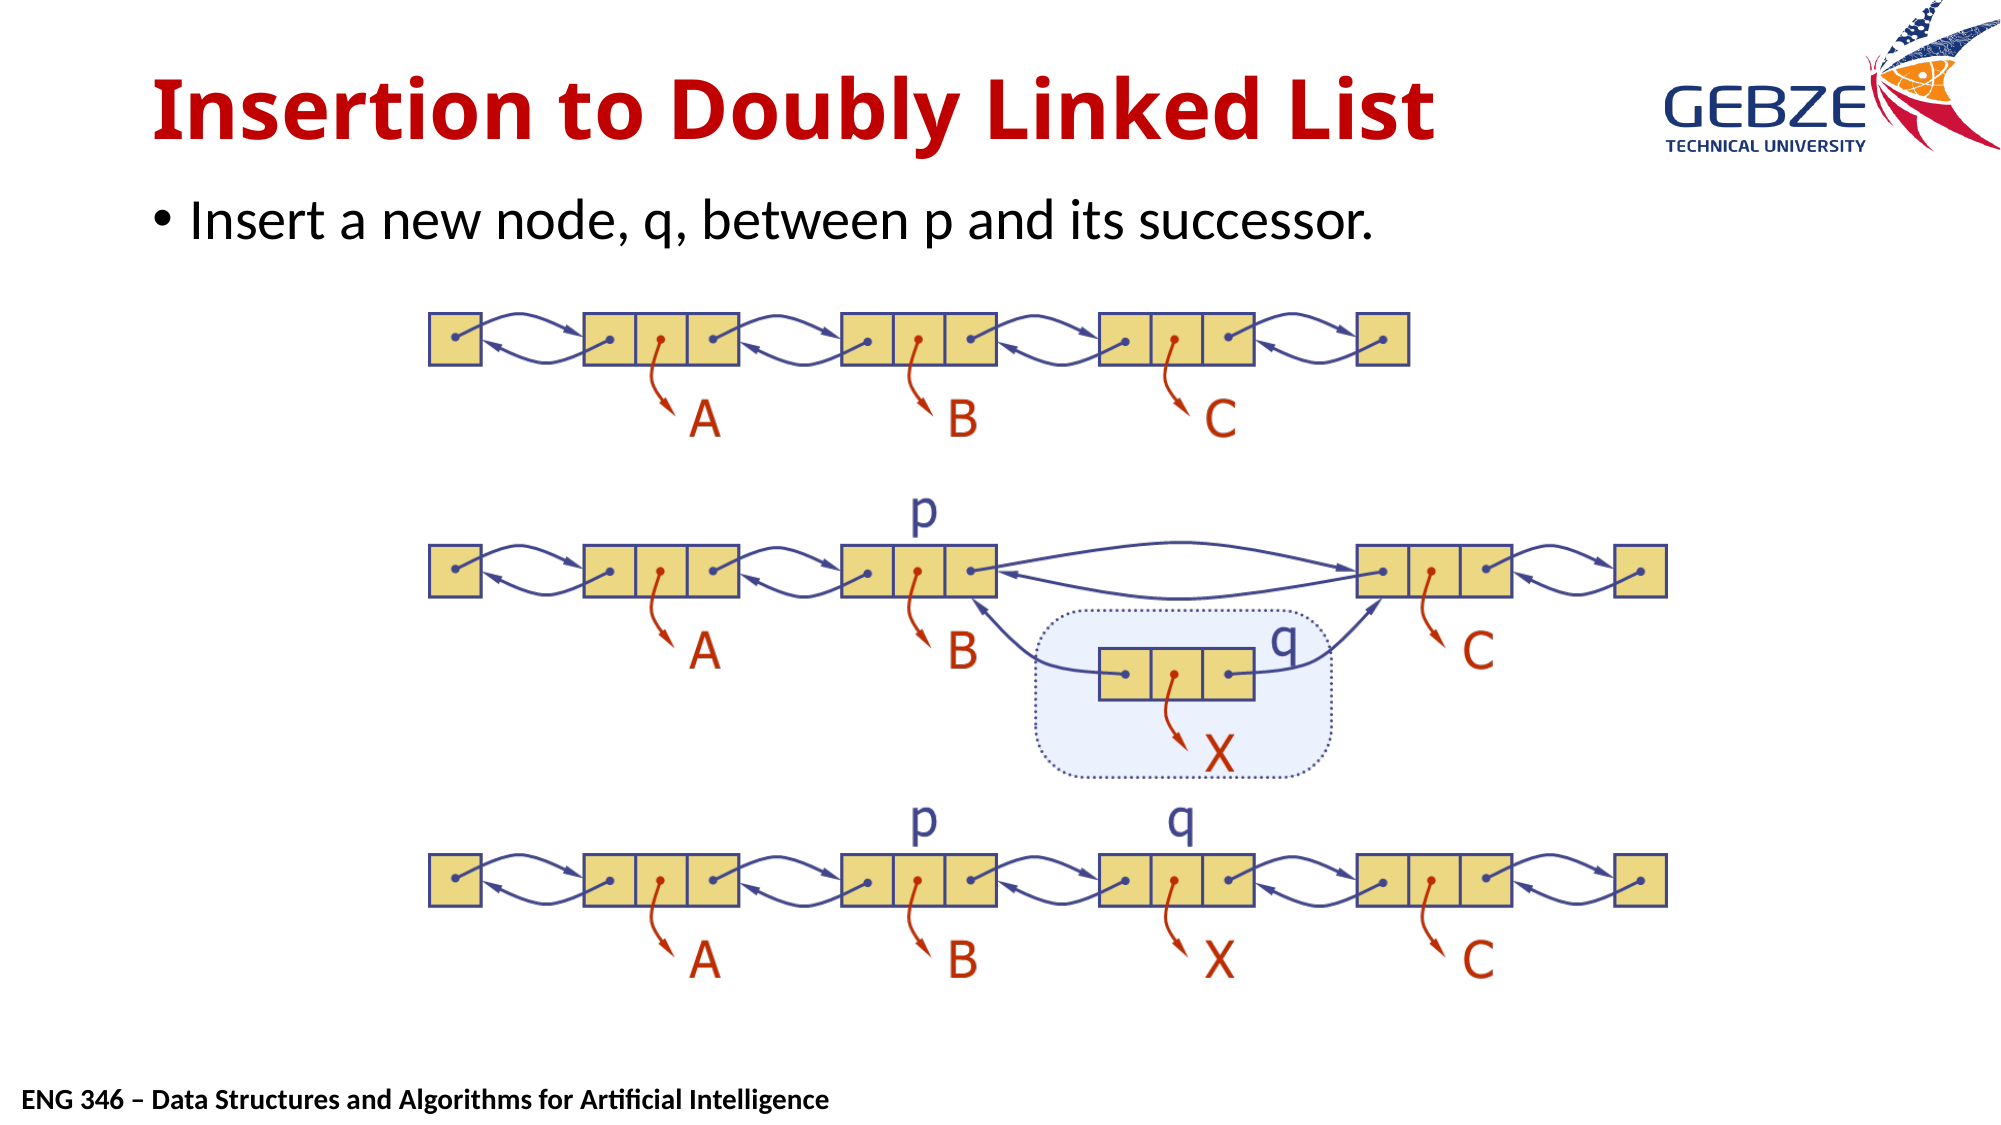

# Insertion to Doubly Linked List
Insert a new node, q, between p and its successor.